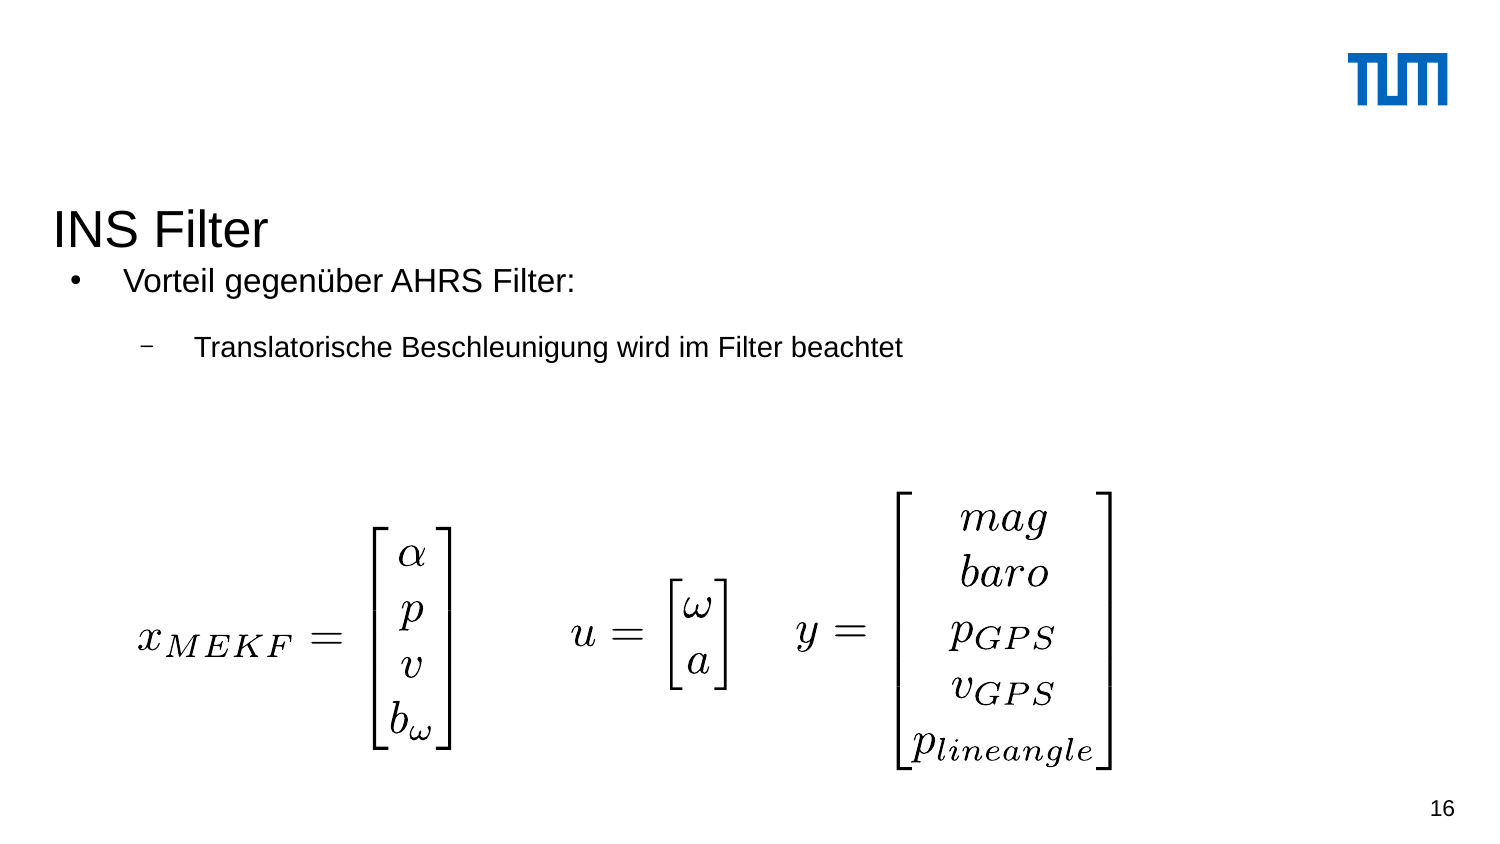

# INS Filter
Vorteil gegenüber AHRS Filter:
Translatorische Beschleunigung wird im Filter beachtet